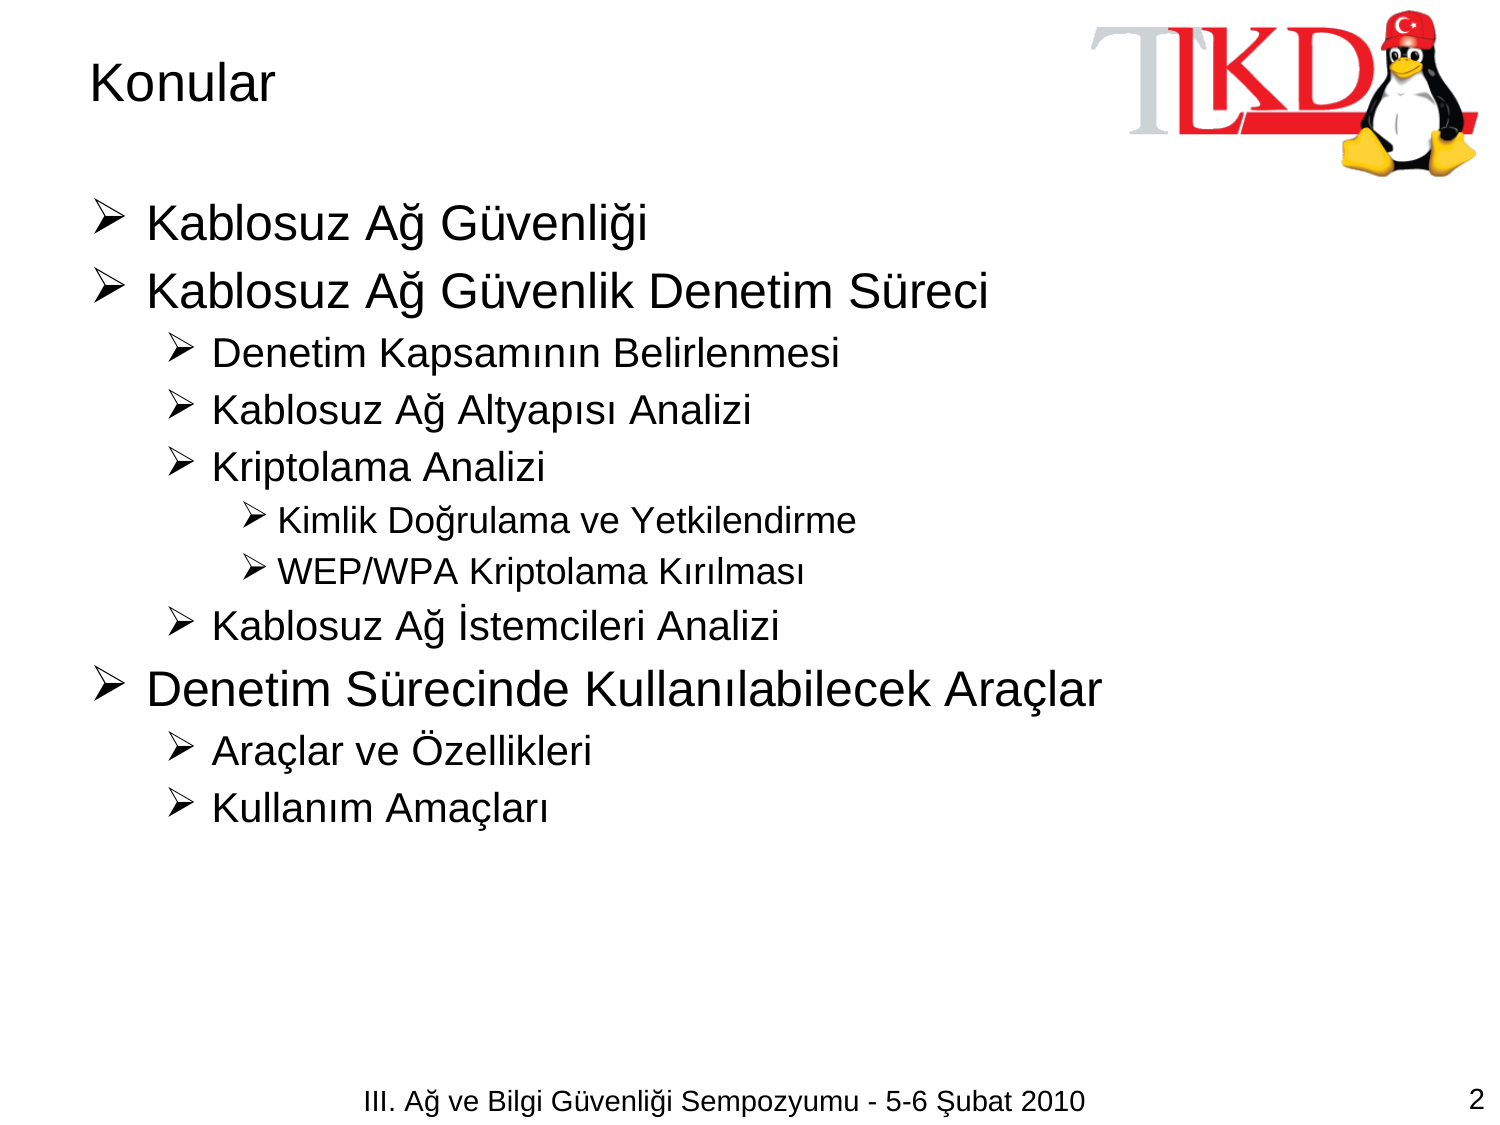

# Konular
Kablosuz Ağ Güvenliği
Kablosuz Ağ Güvenlik Denetim Süreci
Denetim Kapsamının Belirlenmesi
Kablosuz Ağ Altyapısı Analizi
Kriptolama Analizi
Kimlik Doğrulama ve Yetkilendirme
WEP/WPA Kriptolama Kırılması
Kablosuz Ağ İstemcileri Analizi
Denetim Sürecinde Kullanılabilecek Araçlar
Araçlar ve Özellikleri
Kullanım Amaçları
2